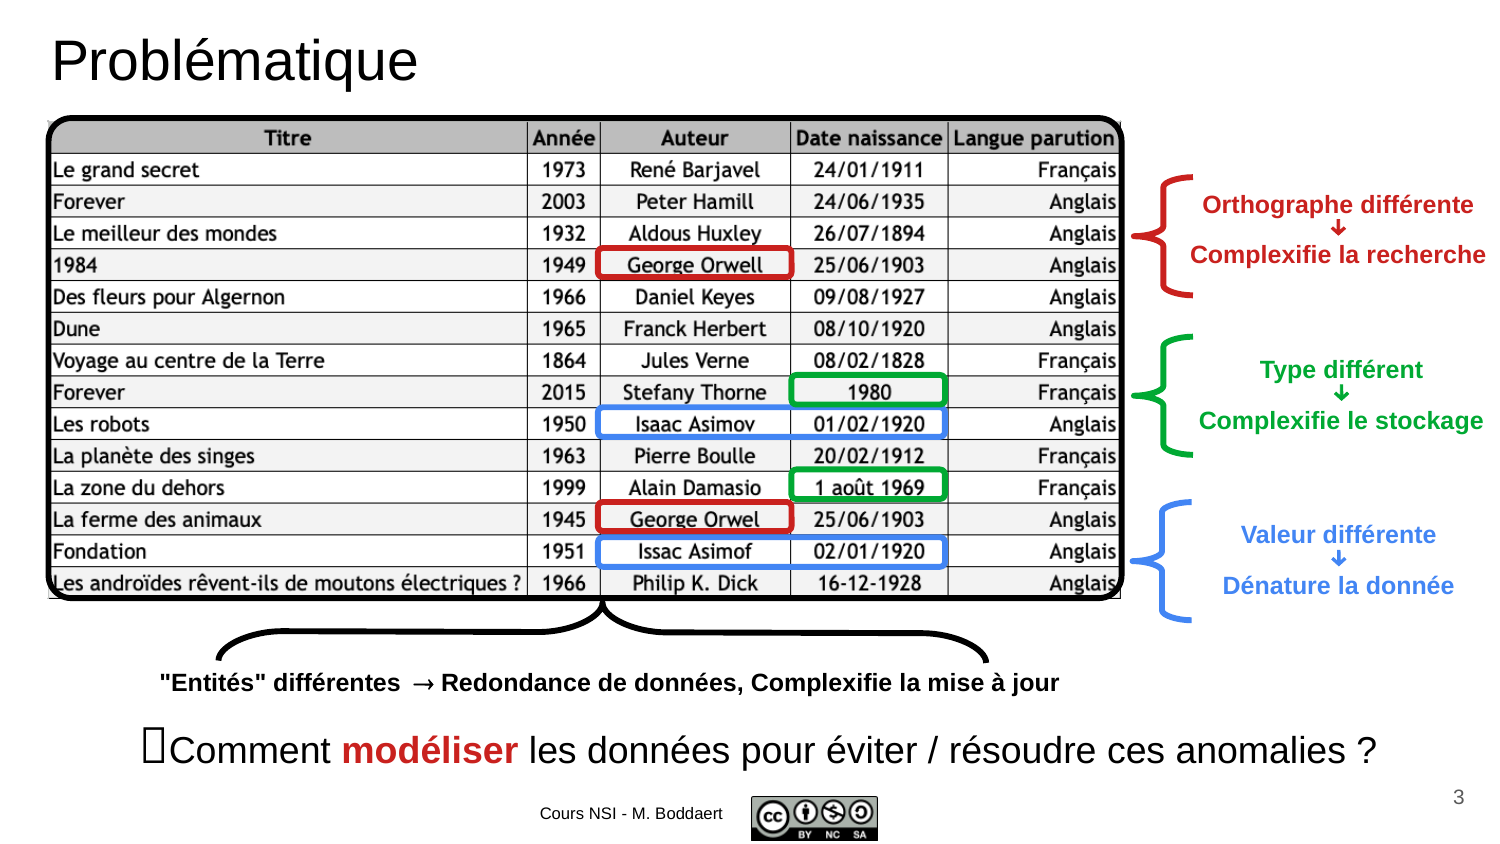

# Problématique
Orthographe différente
↓
Complexifie la recherche
Type différent
↓
Complexifie le stockage
Valeur différente
↓
Dénature la donnée
"Entités" différentes ® Redondance de données, Complexifie la mise à jour
Comment modéliser les données pour éviter / résoudre ces anomalies ?